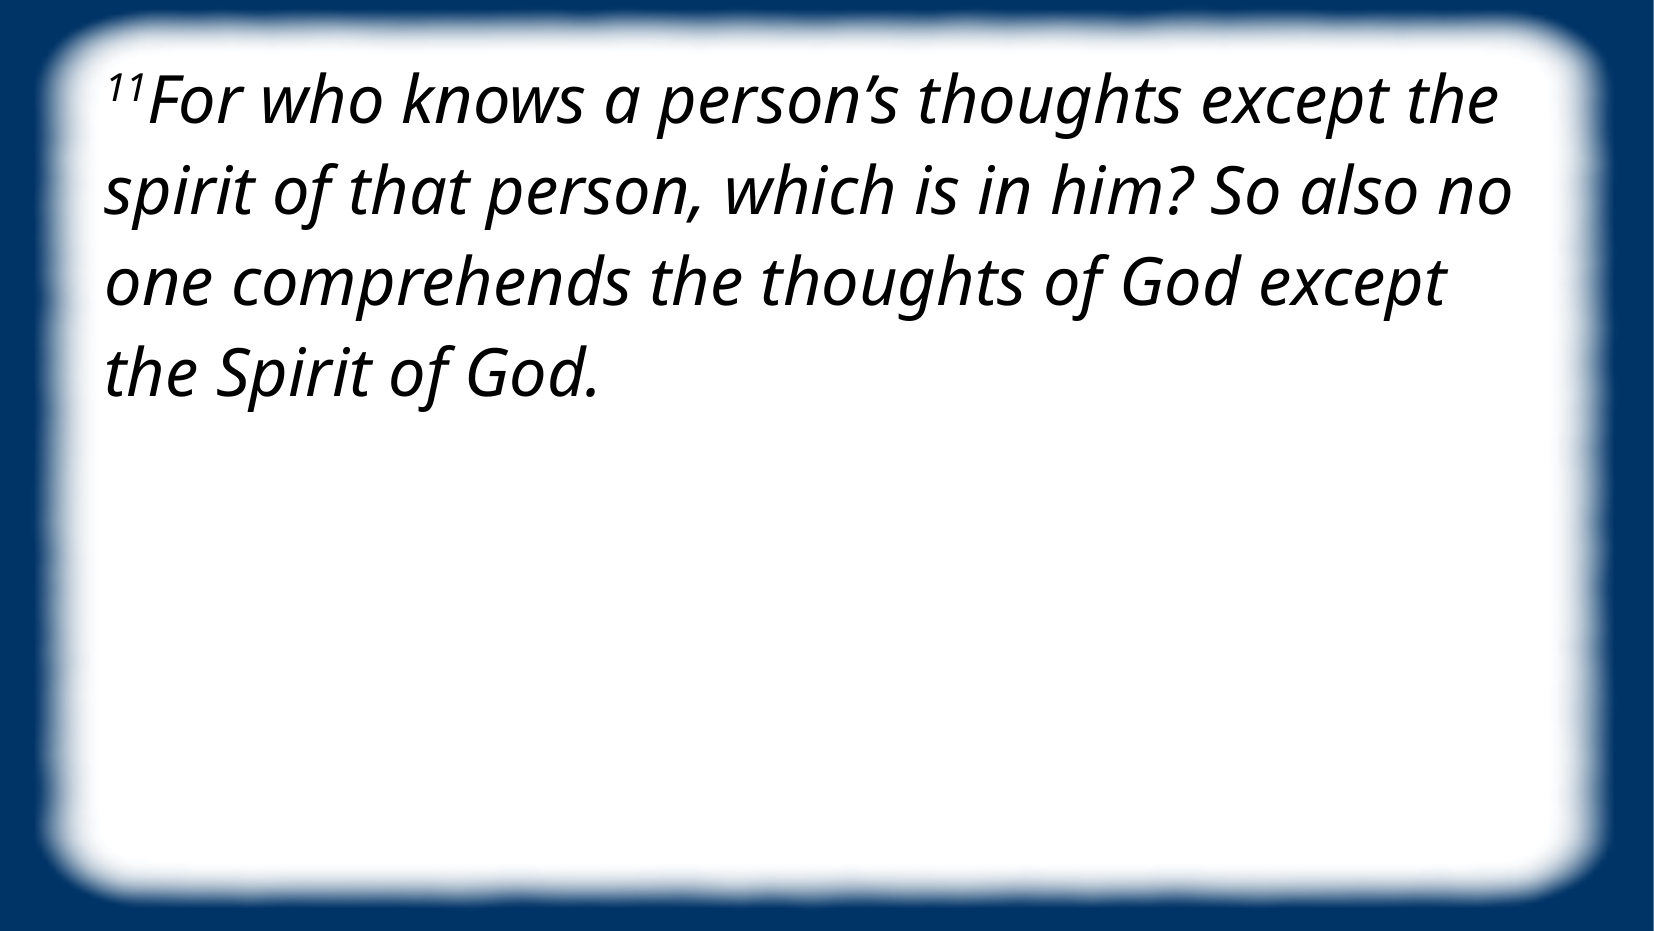

11For who knows a person’s thoughts except the spirit of that person, which is in him? So also no one comprehends the thoughts of God except the Spirit of God.